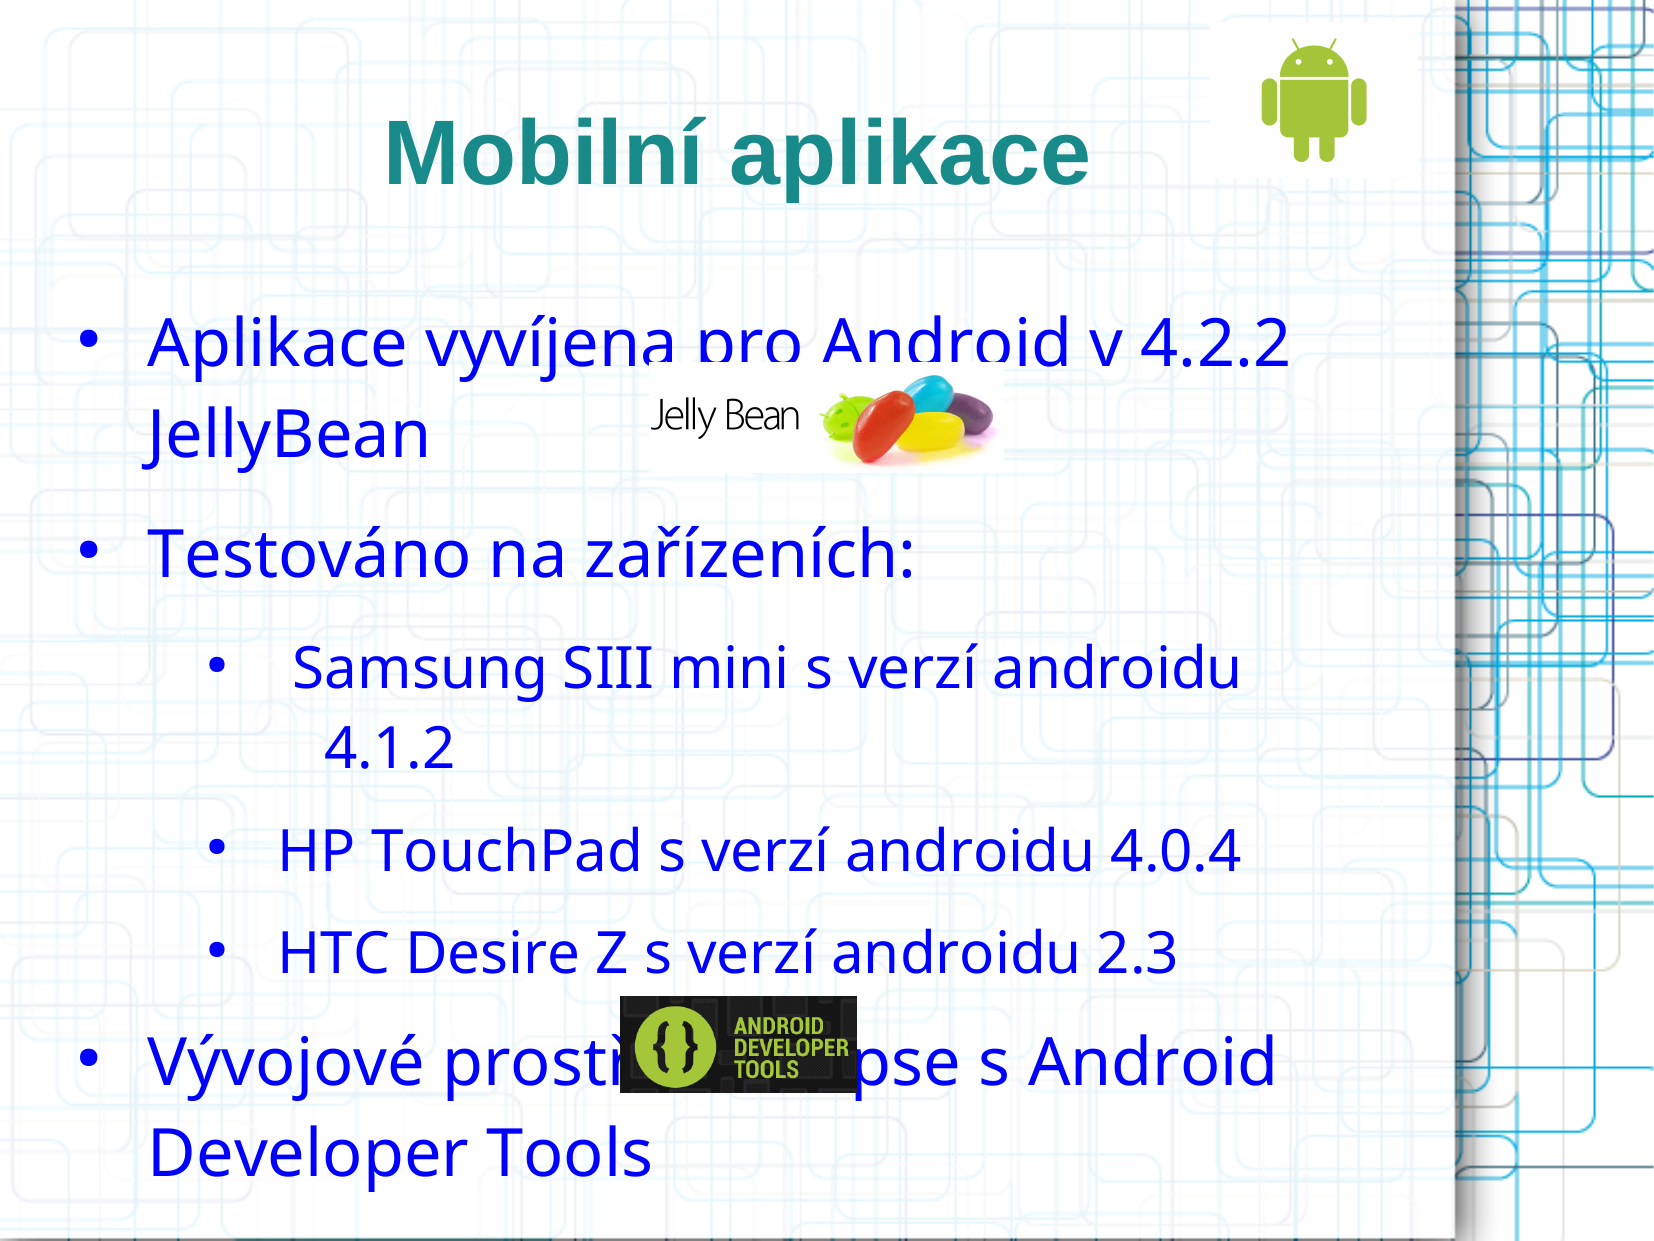

# Mobilní aplikace
Aplikace vyvíjena pro Android v 4.2.2 JellyBean
Testováno na zařízeních:
 Samsung SIII mini s verzí androidu 4.1.2
HP TouchPad s verzí androidu 4.0.4
HTC Desire Z s verzí androidu 2.3
Vývojové prostředí Eclipse s Android Developer Tools